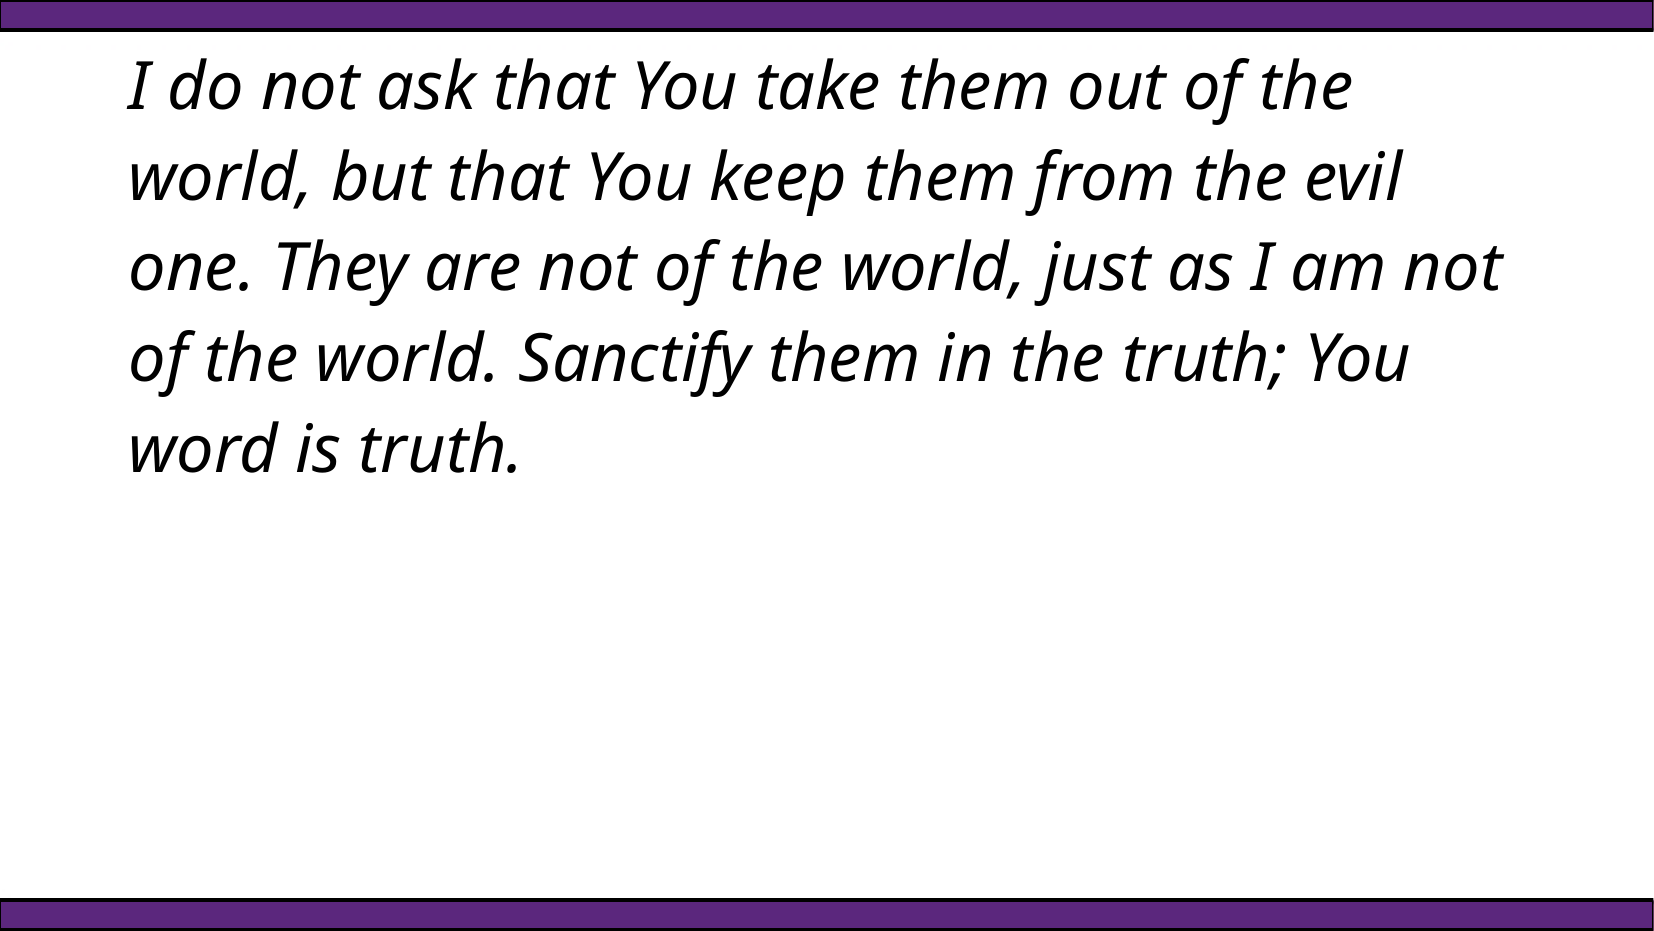

I do not ask that You take them out of the
 world, but that You keep them from the evil
 one. They are not of the world, just as I am not
 of the world. Sanctify them in the truth; You
 word is truth.